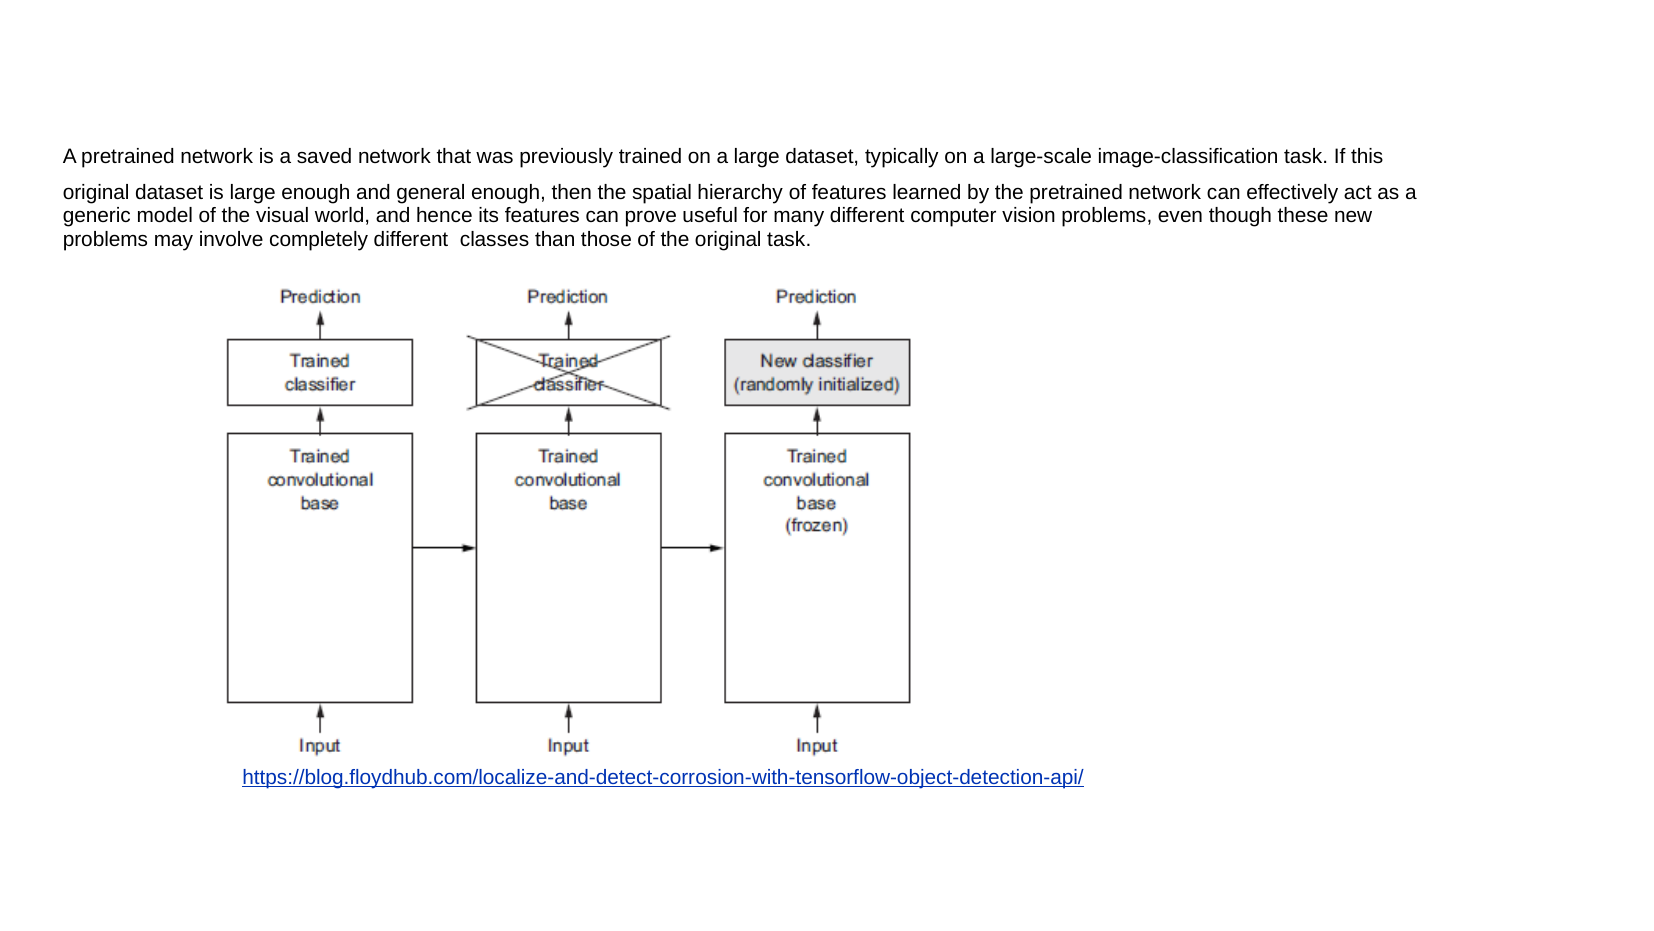

A pretrained network is a saved network that was previously trained on a large dataset, typically on a large-scale image-classification task. If this
original dataset is large enough and general enough, then the spatial hierarchy of features learned by the pretrained network can effectively act as a generic model of the visual world, and hence its features can prove useful for many different computer vision problems, even though these new problems may involve completely different classes than those of the original task.
https://blog.floydhub.com/localize-and-detect-corrosion-with-tensorflow-object-detection-api/